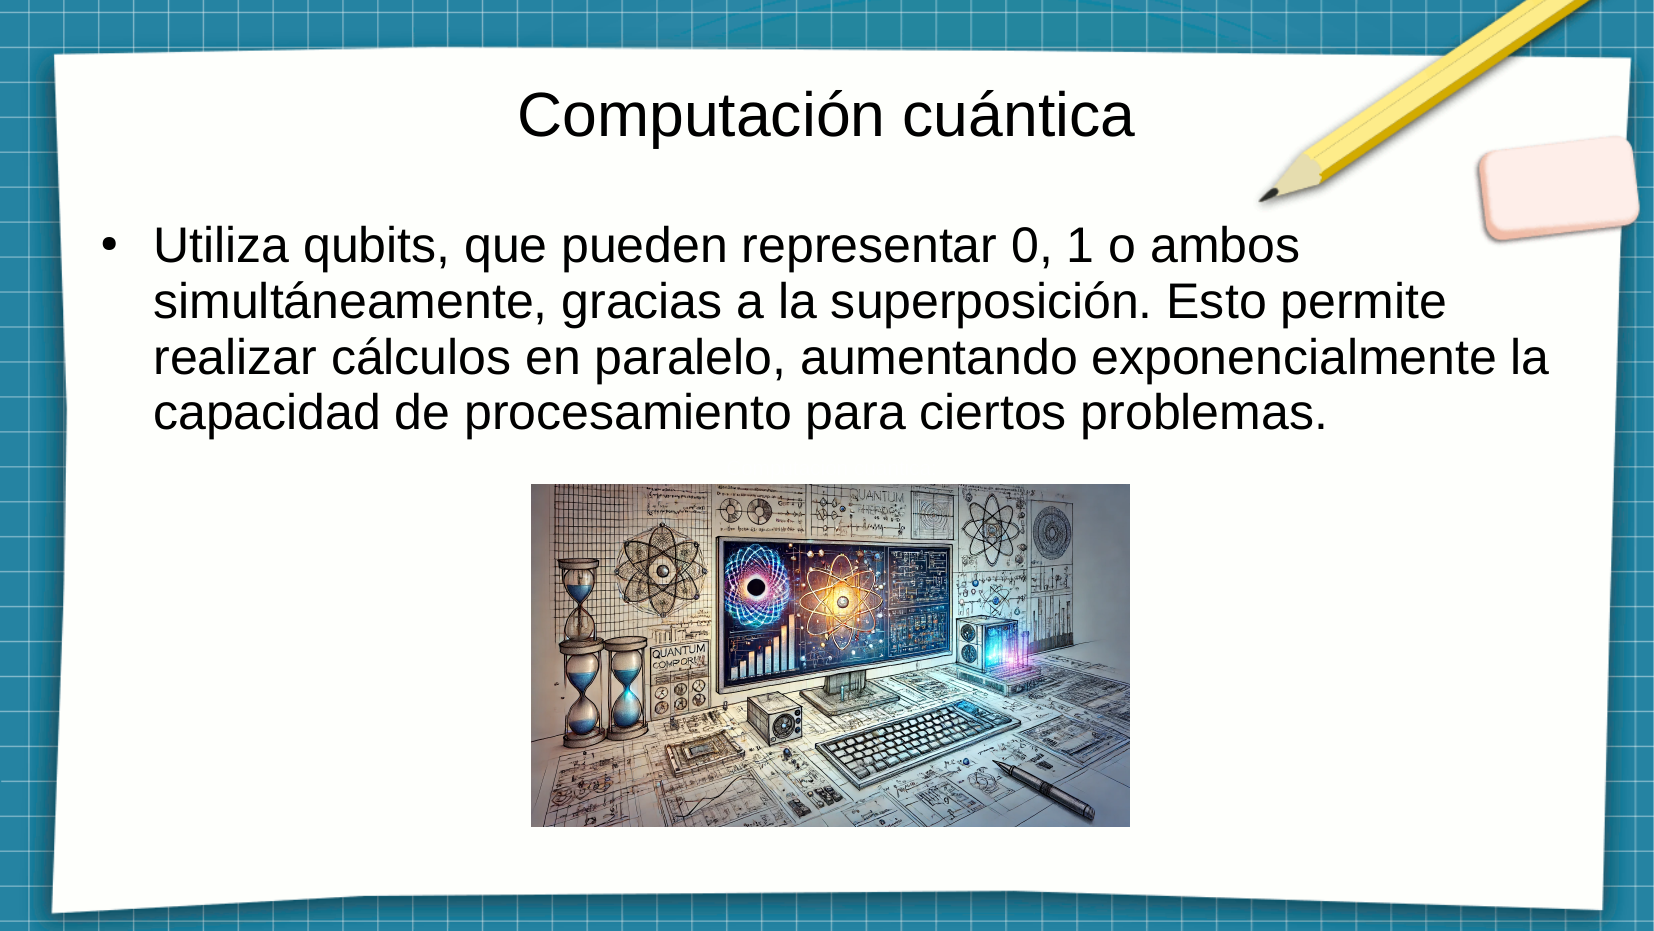

# Computación cuántica
Utiliza qubits, que pueden representar 0, 1 o ambos simultáneamente, gracias a la superposición. Esto permite realizar cálculos en paralelo, aumentando exponencialmente la capacidad de procesamiento para ciertos problemas.
Computación cuántica: